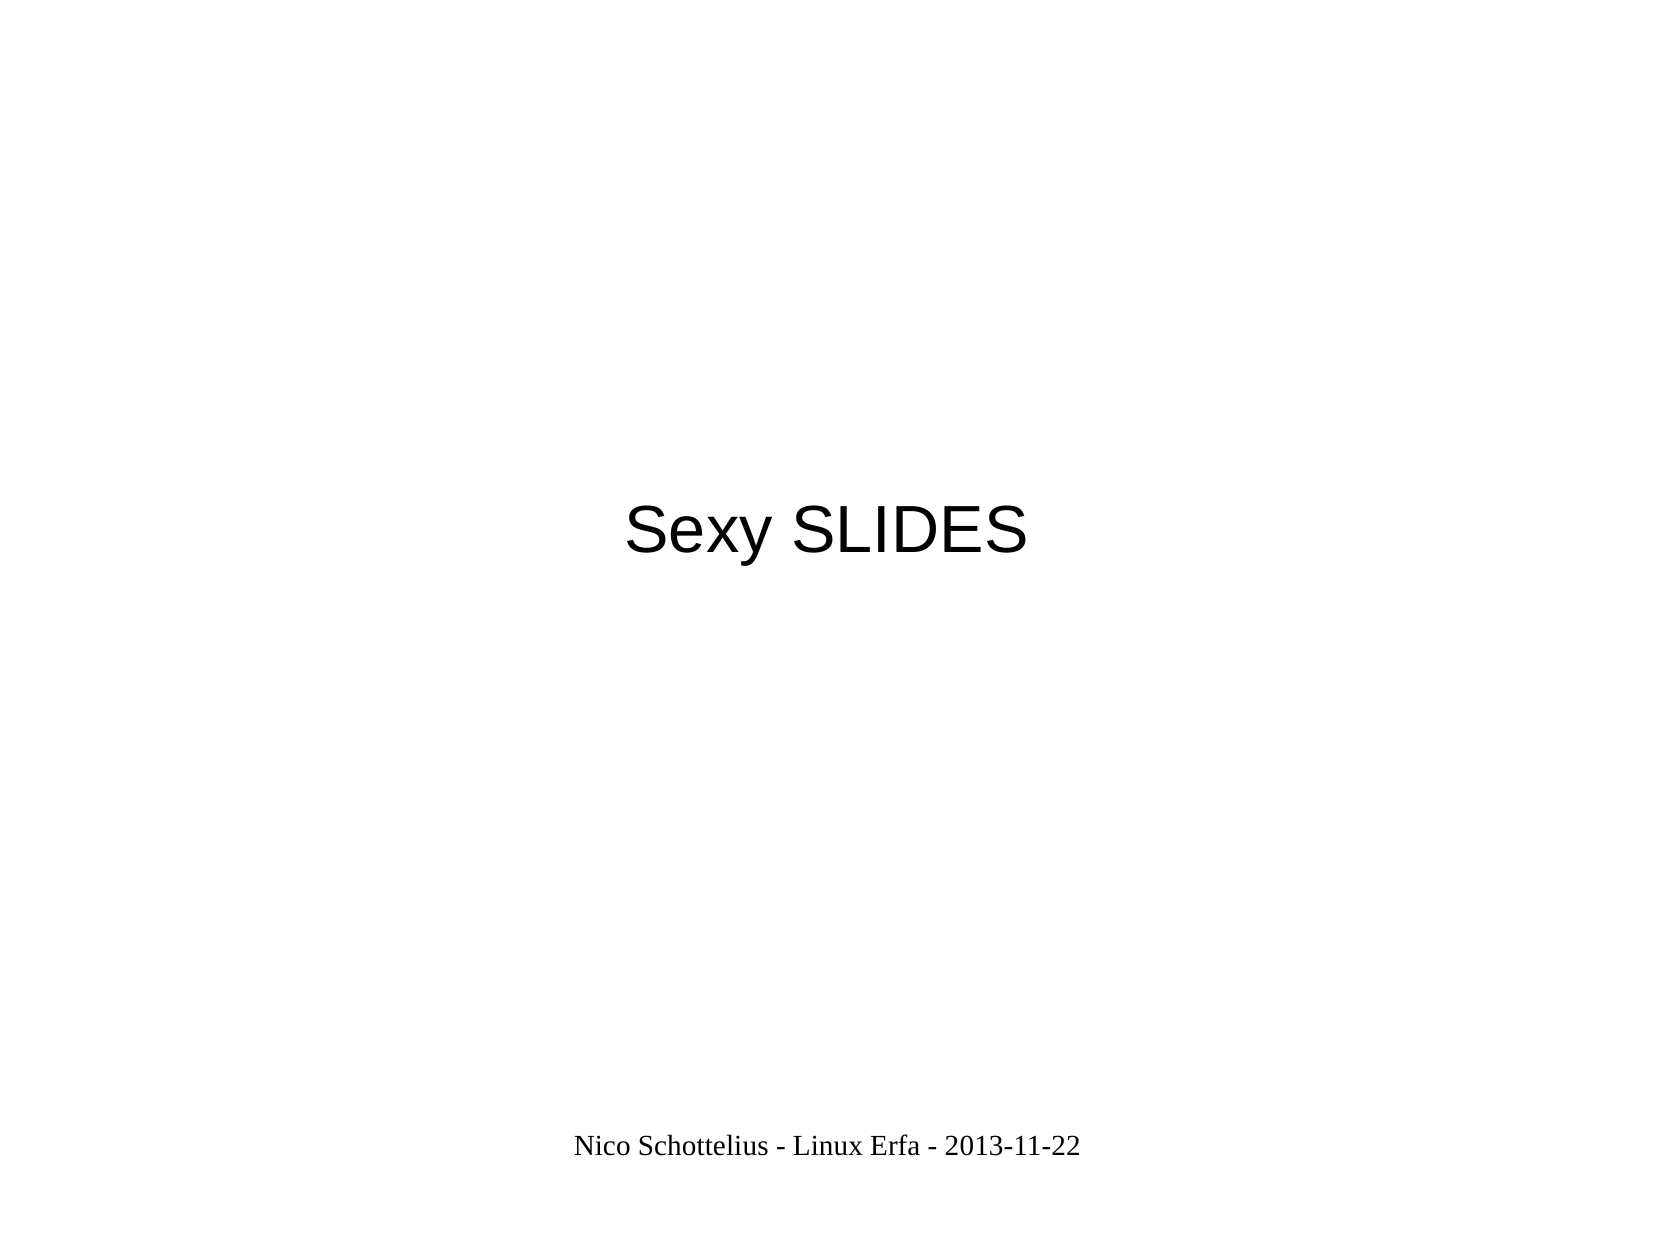

# Sexy SLIDES
Nico Schottelius - Linux Erfa - 2013-11-22